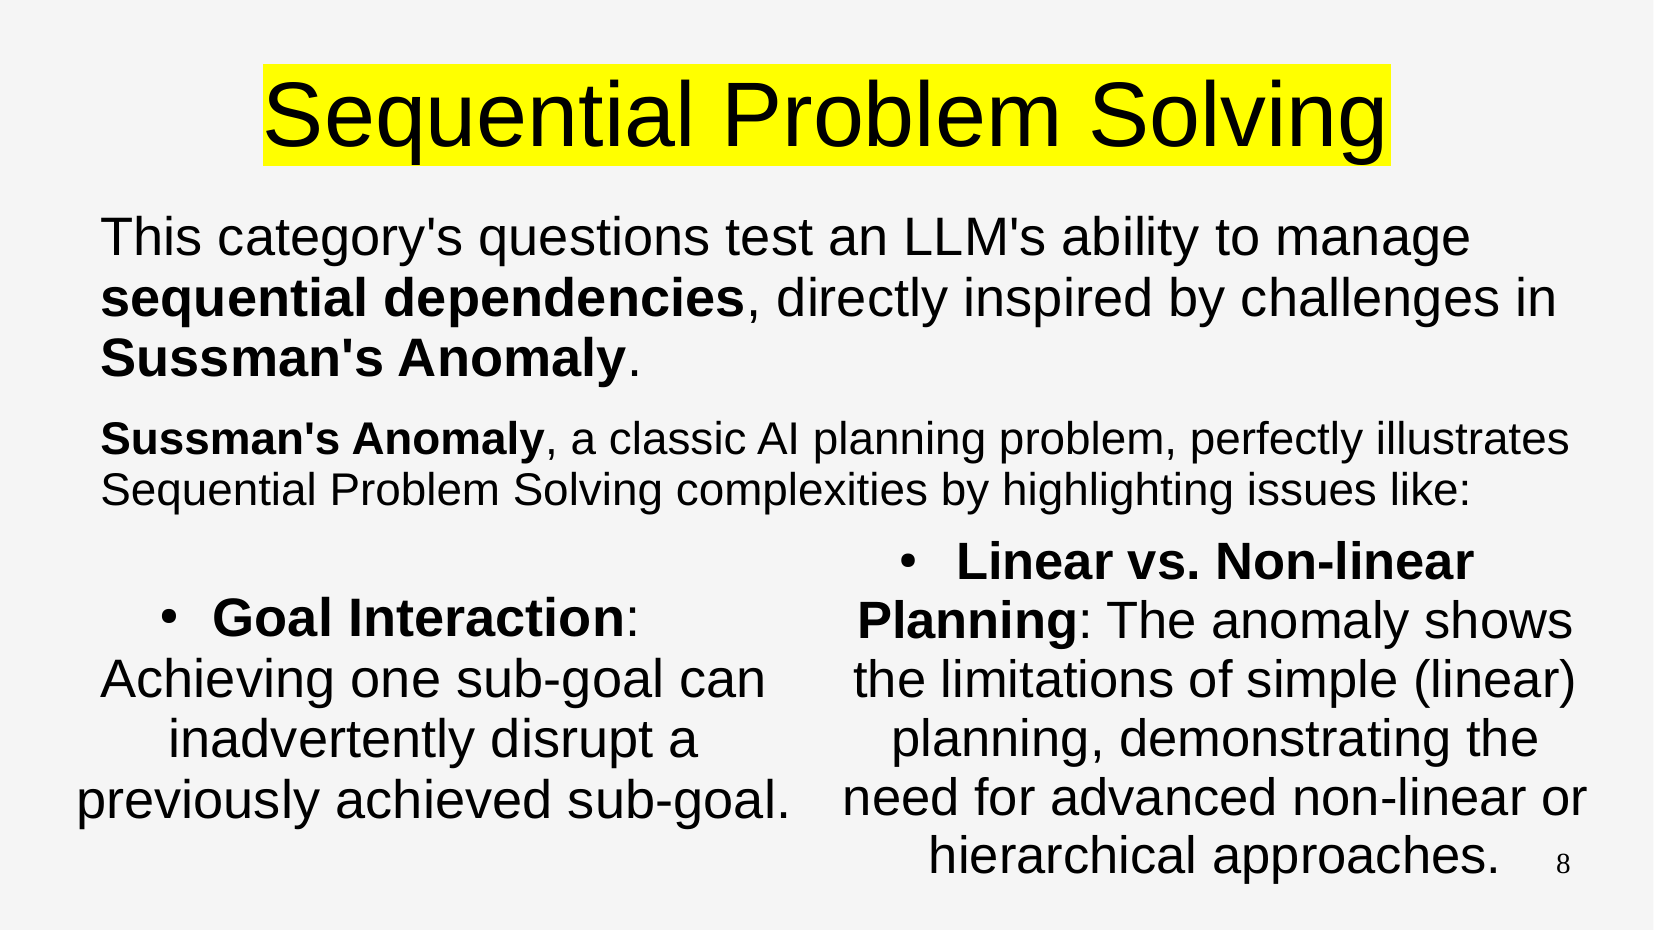

# Sequential Problem Solving
This category's questions test an LLM's ability to manage sequential dependencies, directly inspired by challenges in Sussman's Anomaly.
Sussman's Anomaly, a classic AI planning problem, perfectly illustrates Sequential Problem Solving complexities by highlighting issues like:
Goal Interaction:
Achieving one sub-goal can inadvertently disrupt a previously achieved sub-goal.
Linear vs. Non-linear Planning: The anomaly shows the limitations of simple (linear) planning, demonstrating the need for advanced non-linear or hierarchical approaches.
8